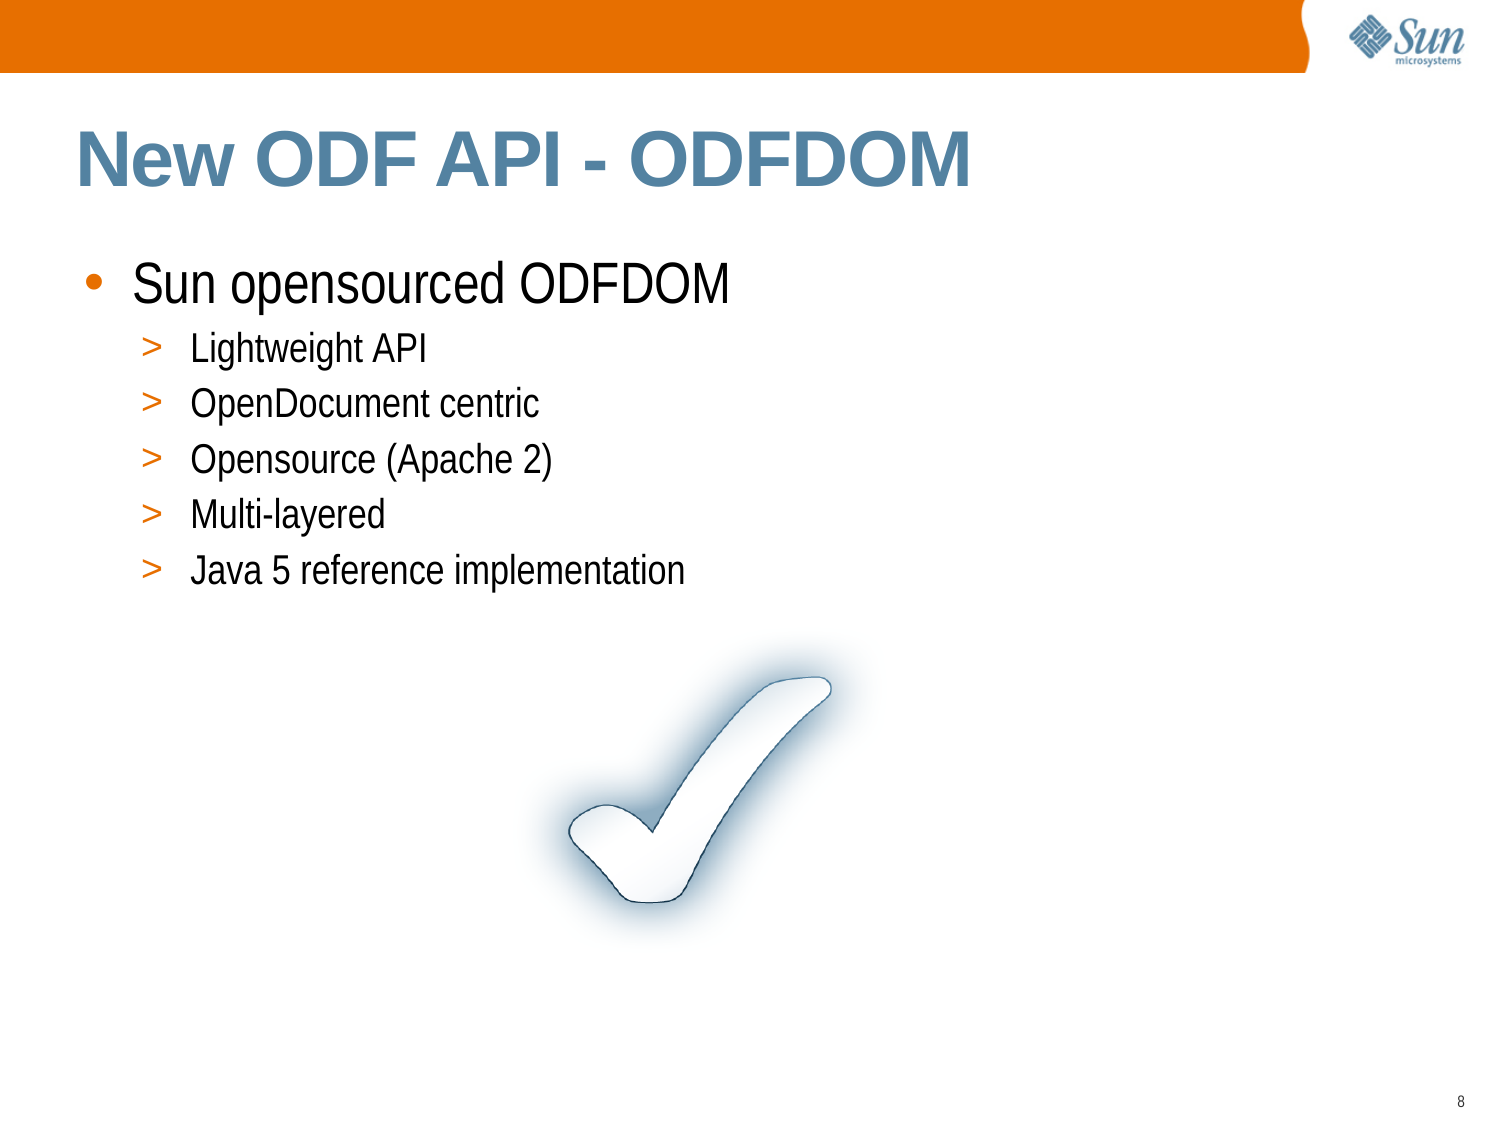

# New ODF API - ODFDOM
Sun opensourced ODFDOM
Lightweight API
OpenDocument centric
Opensource (Apache 2)
Multi-layered
Java 5 reference implementation